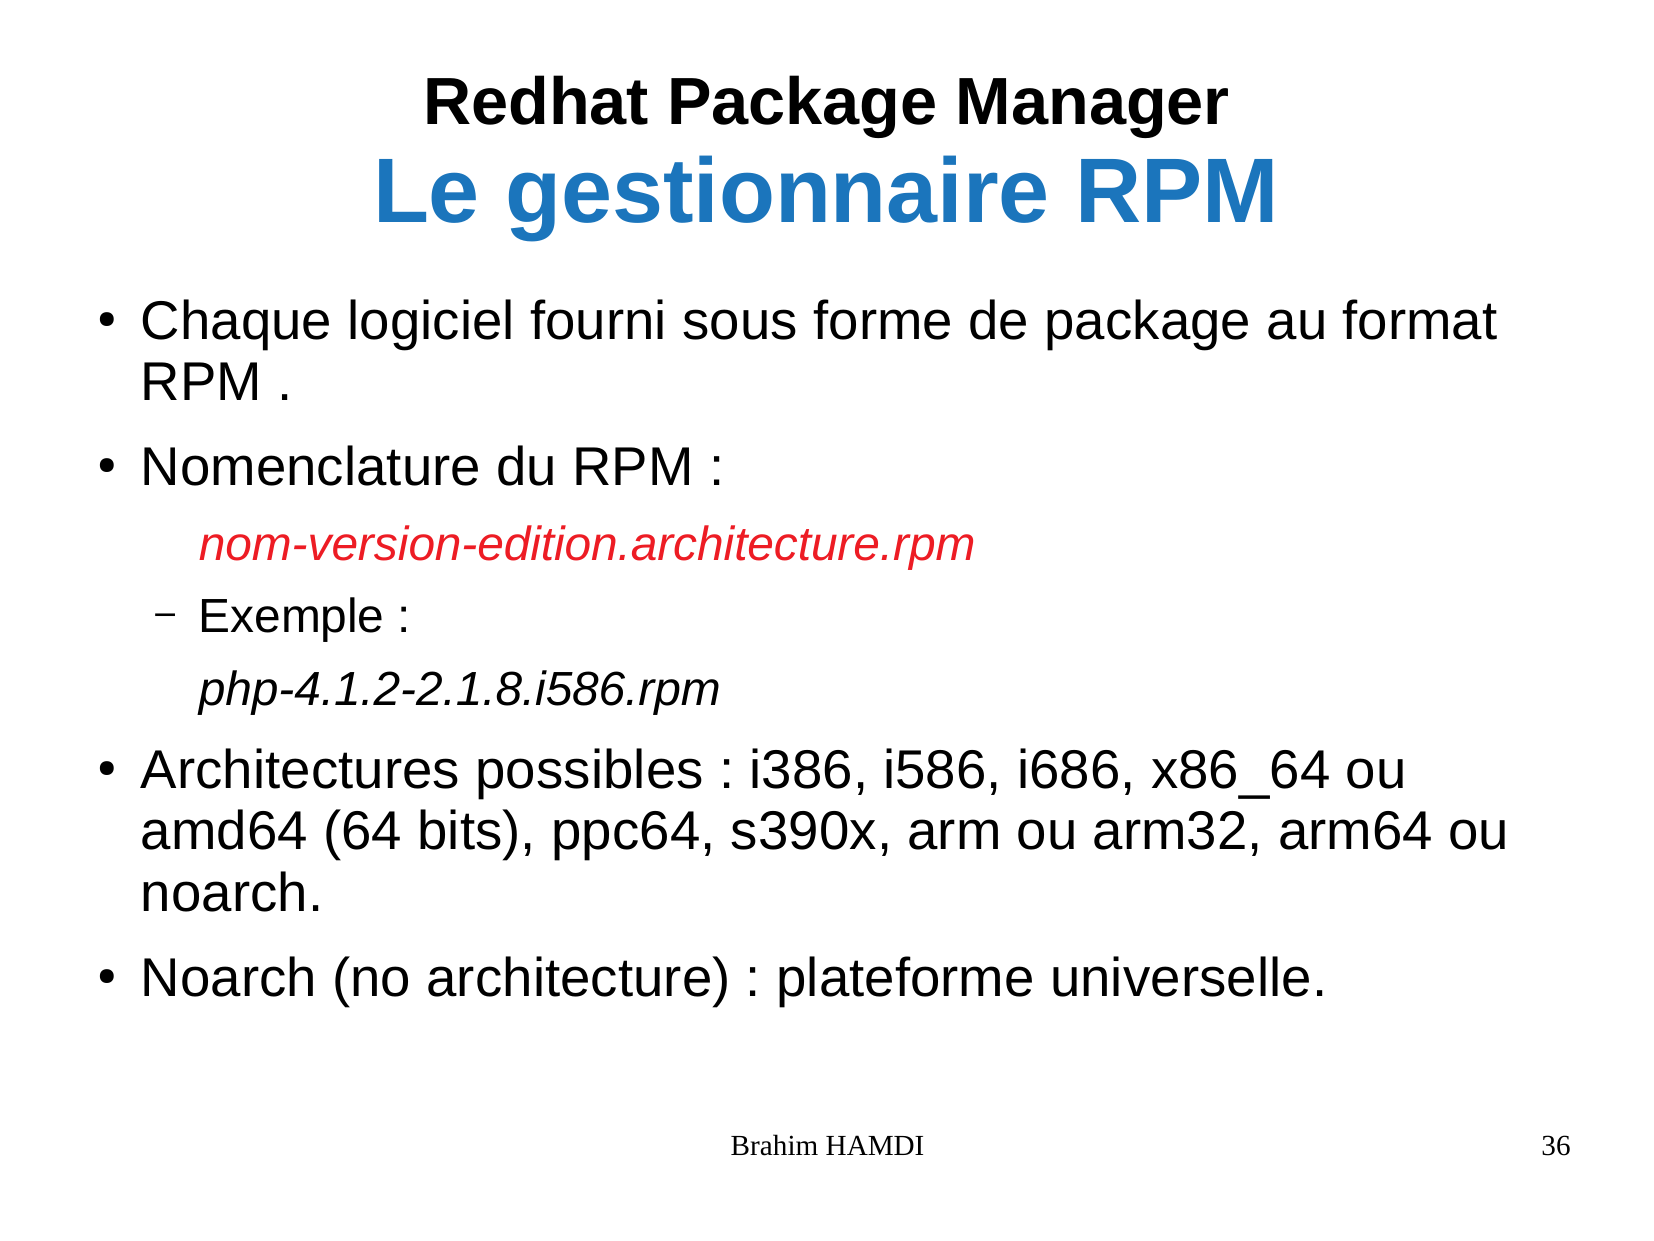

# Redhat Package Manager Le gestionnaire RPM
Chaque logiciel fourni sous forme de package au format RPM .
Nomenclature du RPM :
nom-version-edition.architecture.rpm
Exemple :
php-4.1.2-2.1.8.i586.rpm
Architectures possibles : i386, i586, i686, x86_64 ou amd64 (64 bits), ppc64, s390x, arm ou arm32, arm64 ou noarch.
Noarch (no architecture) : plateforme universelle.
Brahim HAMDI
36